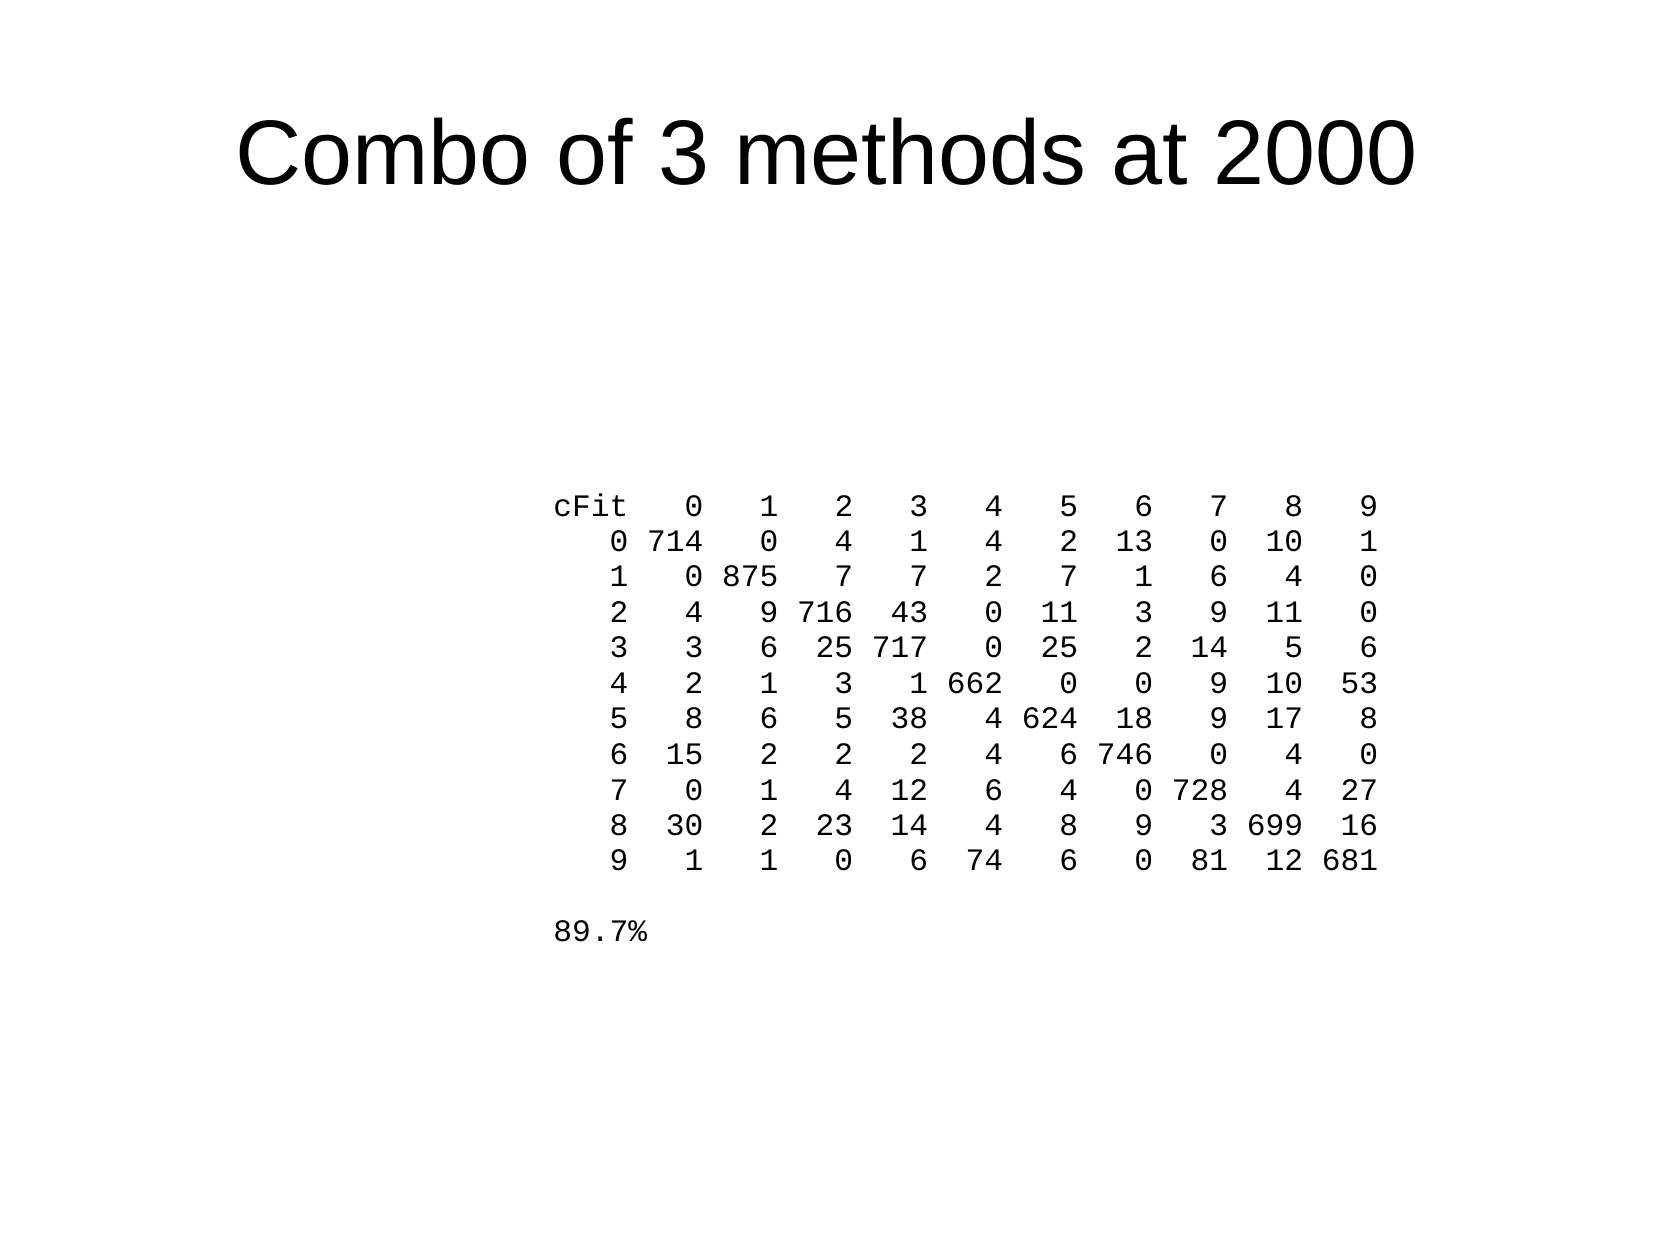

# Combo of 3 methods at 2000
cFit 0 1 2 3 4 5 6 7 8 9
 0 714 0 4 1 4 2 13 0 10 1
 1 0 875 7 7 2 7 1 6 4 0
 2 4 9 716 43 0 11 3 9 11 0
 3 3 6 25 717 0 25 2 14 5 6
 4 2 1 3 1 662 0 0 9 10 53
 5 8 6 5 38 4 624 18 9 17 8
 6 15 2 2 2 4 6 746 0 4 0
 7 0 1 4 12 6 4 0 728 4 27
 8 30 2 23 14 4 8 9 3 699 16
 9 1 1 0 6 74 6 0 81 12 681
89.7%